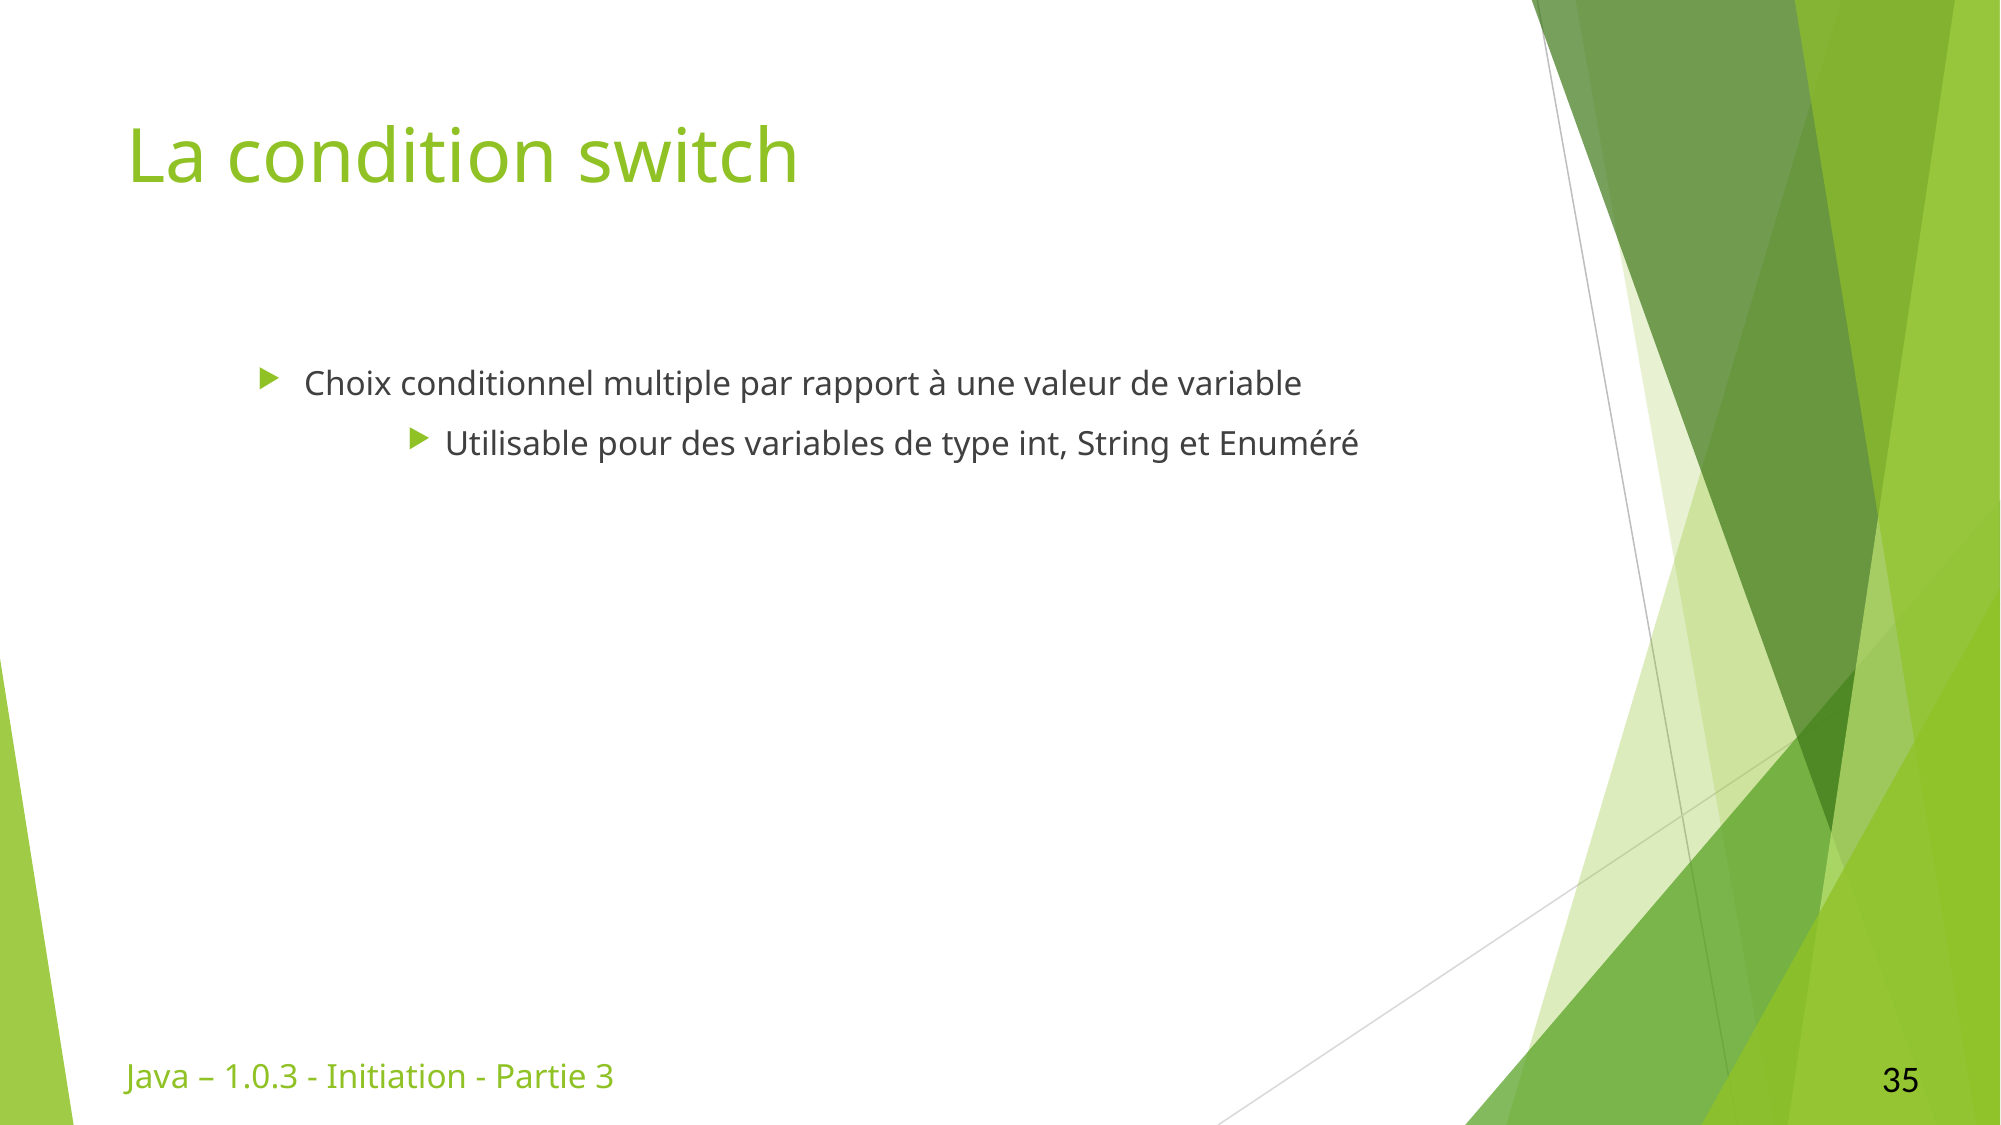

# La condition switch
Choix conditionnel multiple par rapport à une valeur de variable
Utilisable pour des variables de type int, String et Enuméré
Java – 1.0.3 - Initiation - Partie 3